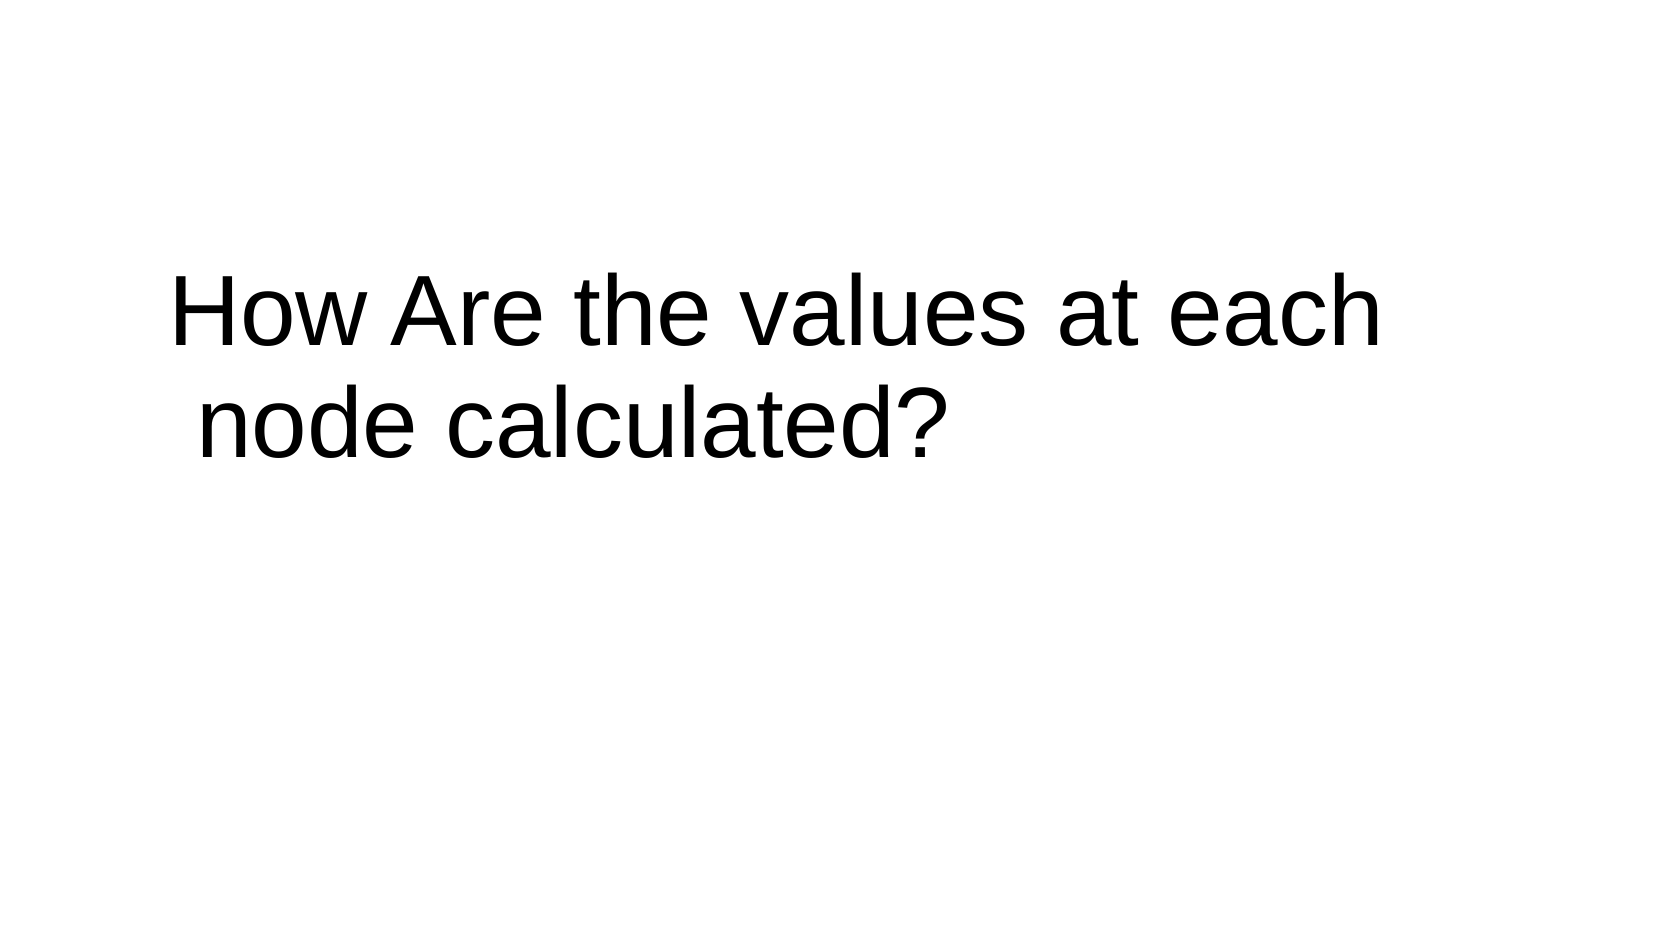

How Are the values at each
 node calculated?